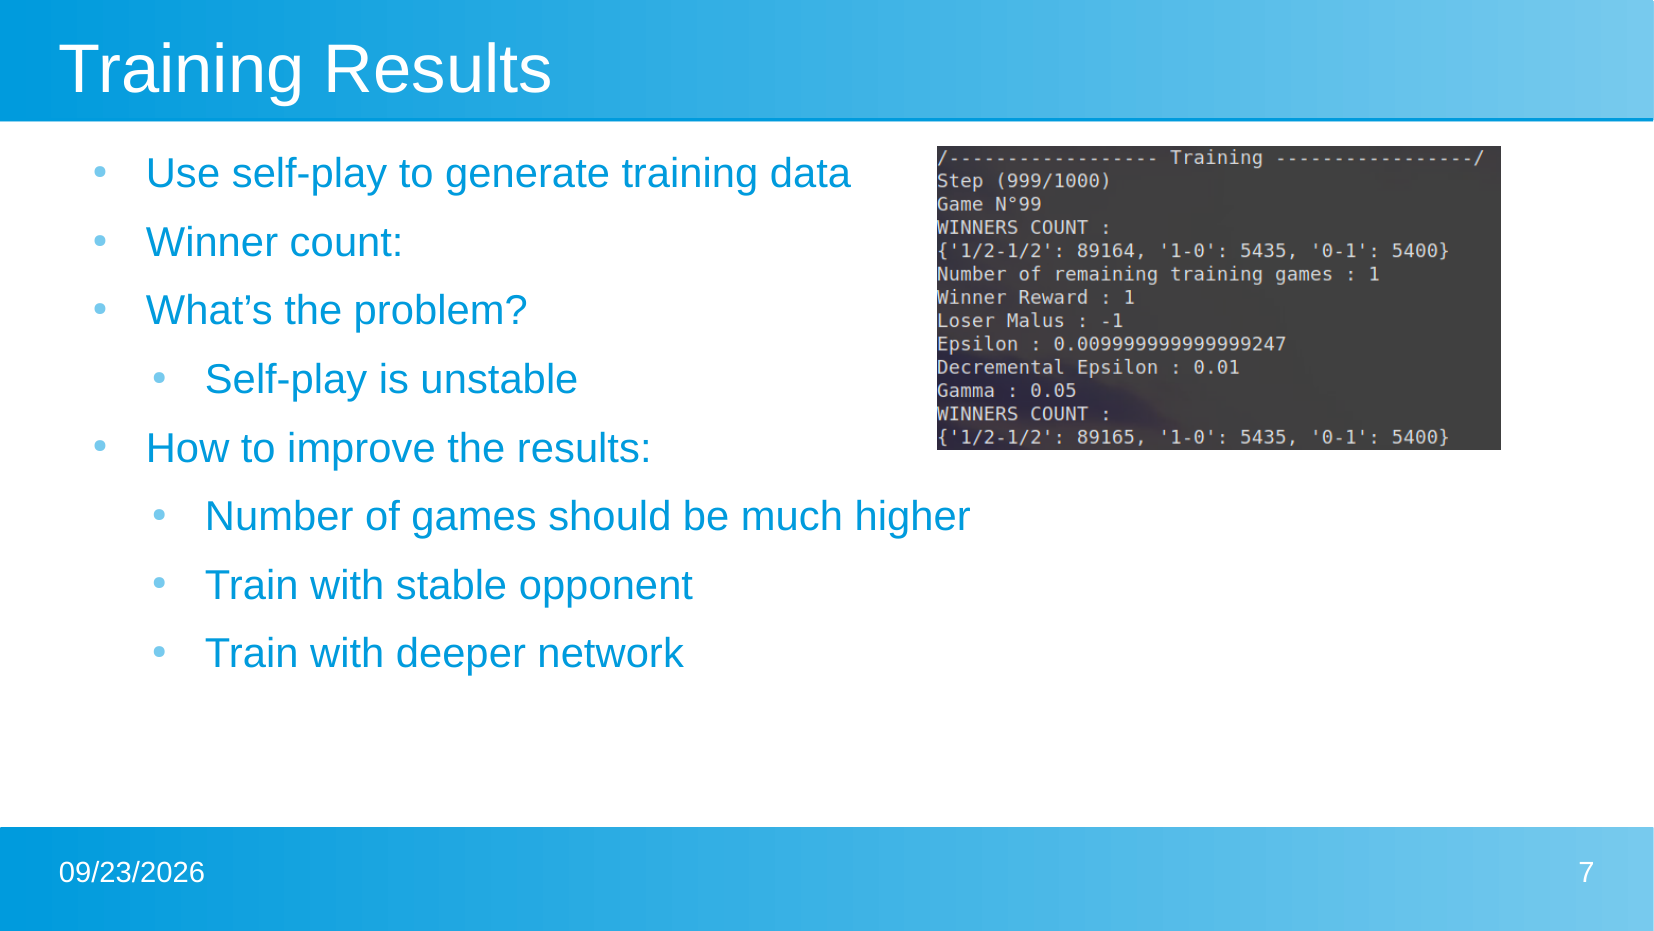

# Training Results
Use self-play to generate training data
Winner count:
What’s the problem?
Self-play is unstable
How to improve the results:
Number of games should be much higher
Train with stable opponent
Train with deeper network
7